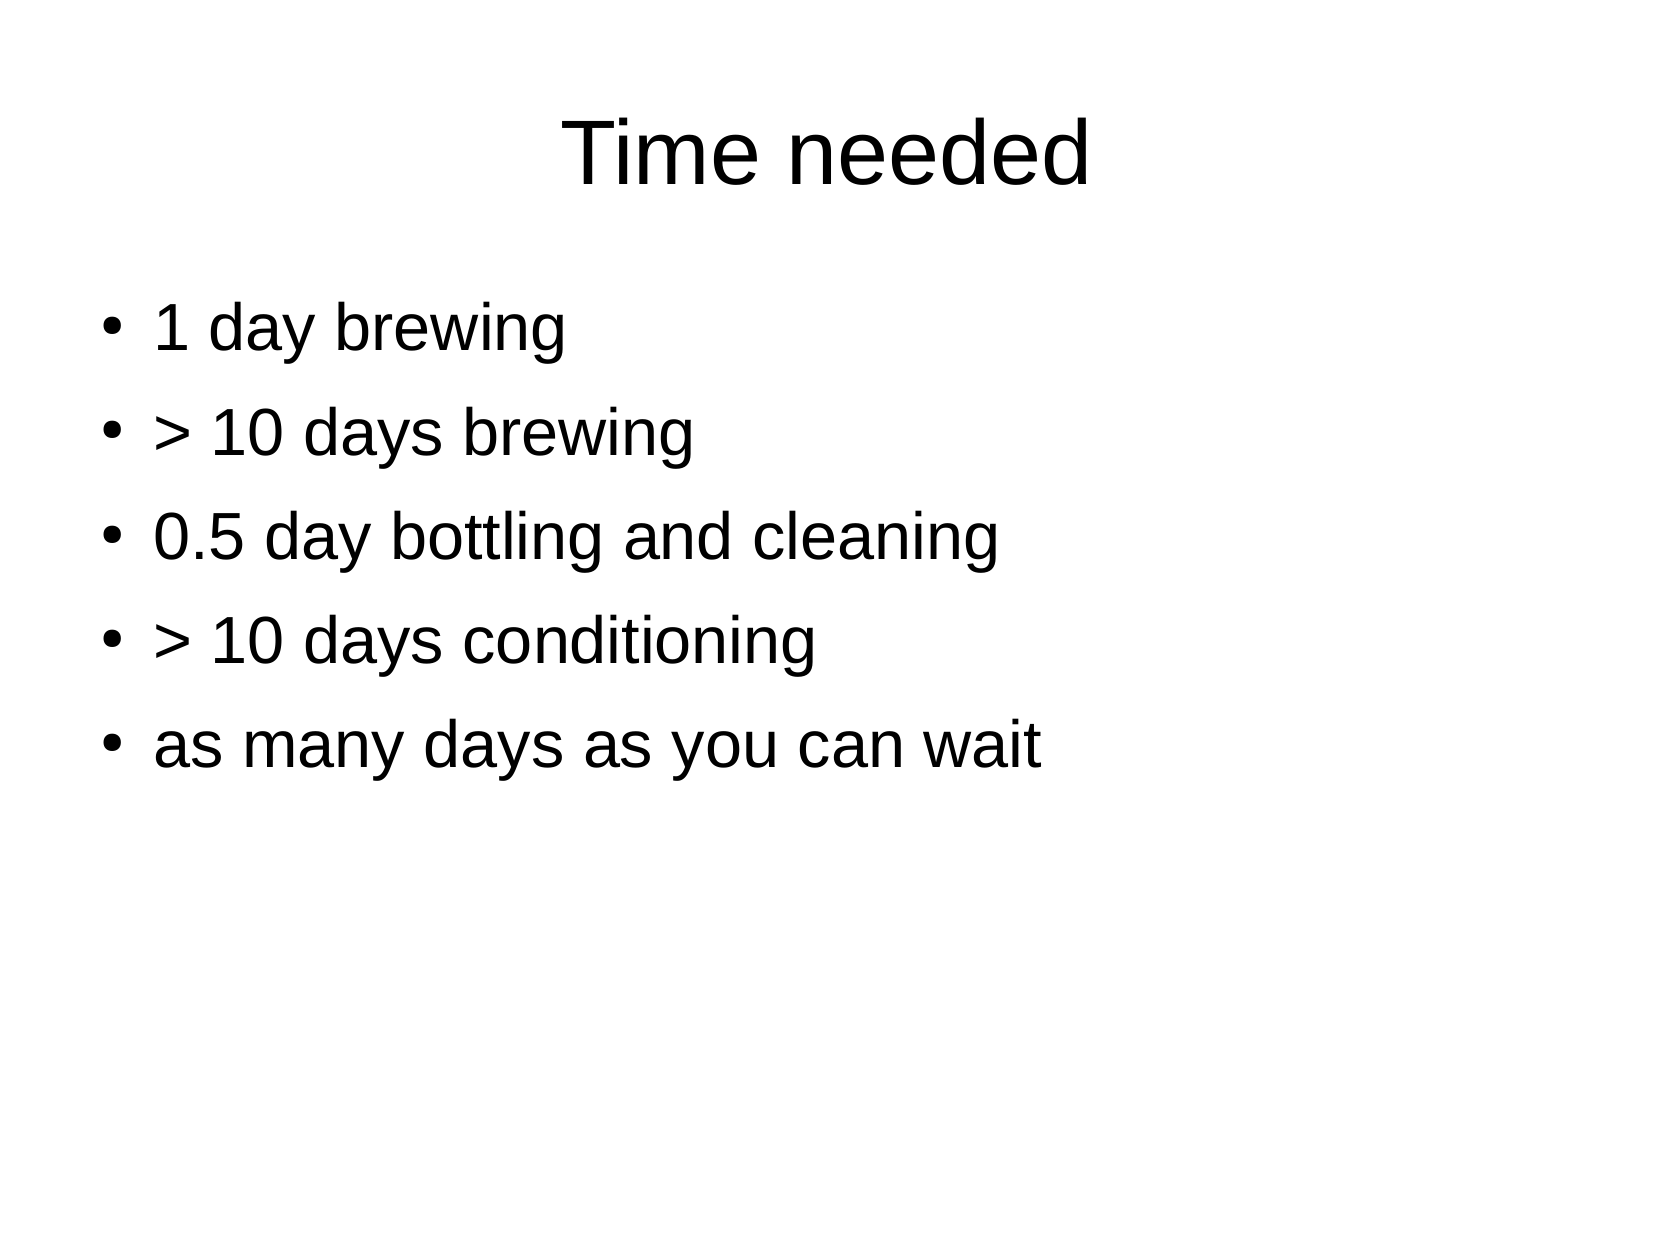

# Time needed
1 day brewing
> 10 days brewing
0.5 day bottling and cleaning
> 10 days conditioning
as many days as you can wait